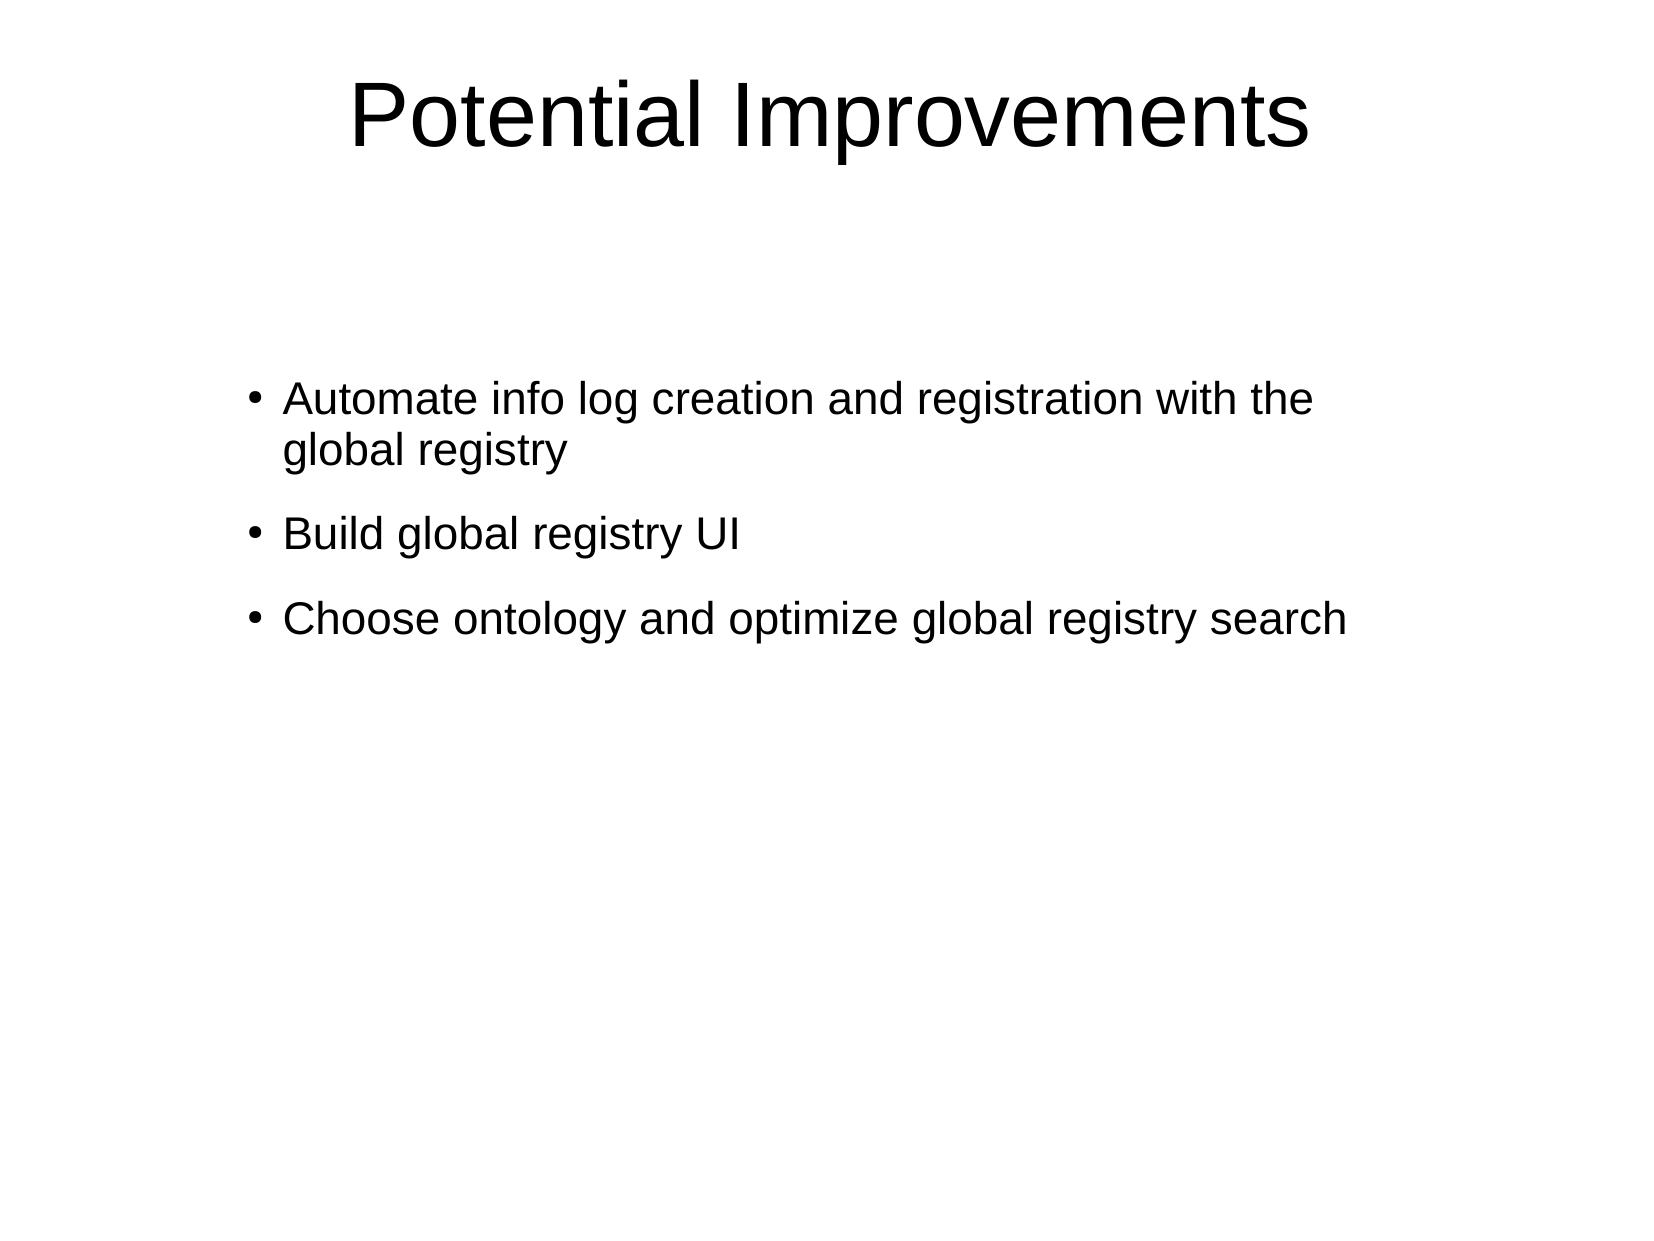

# Potential Improvements
Automate info log creation and registration with the global registry
Build global registry UI
Choose ontology and optimize global registry search